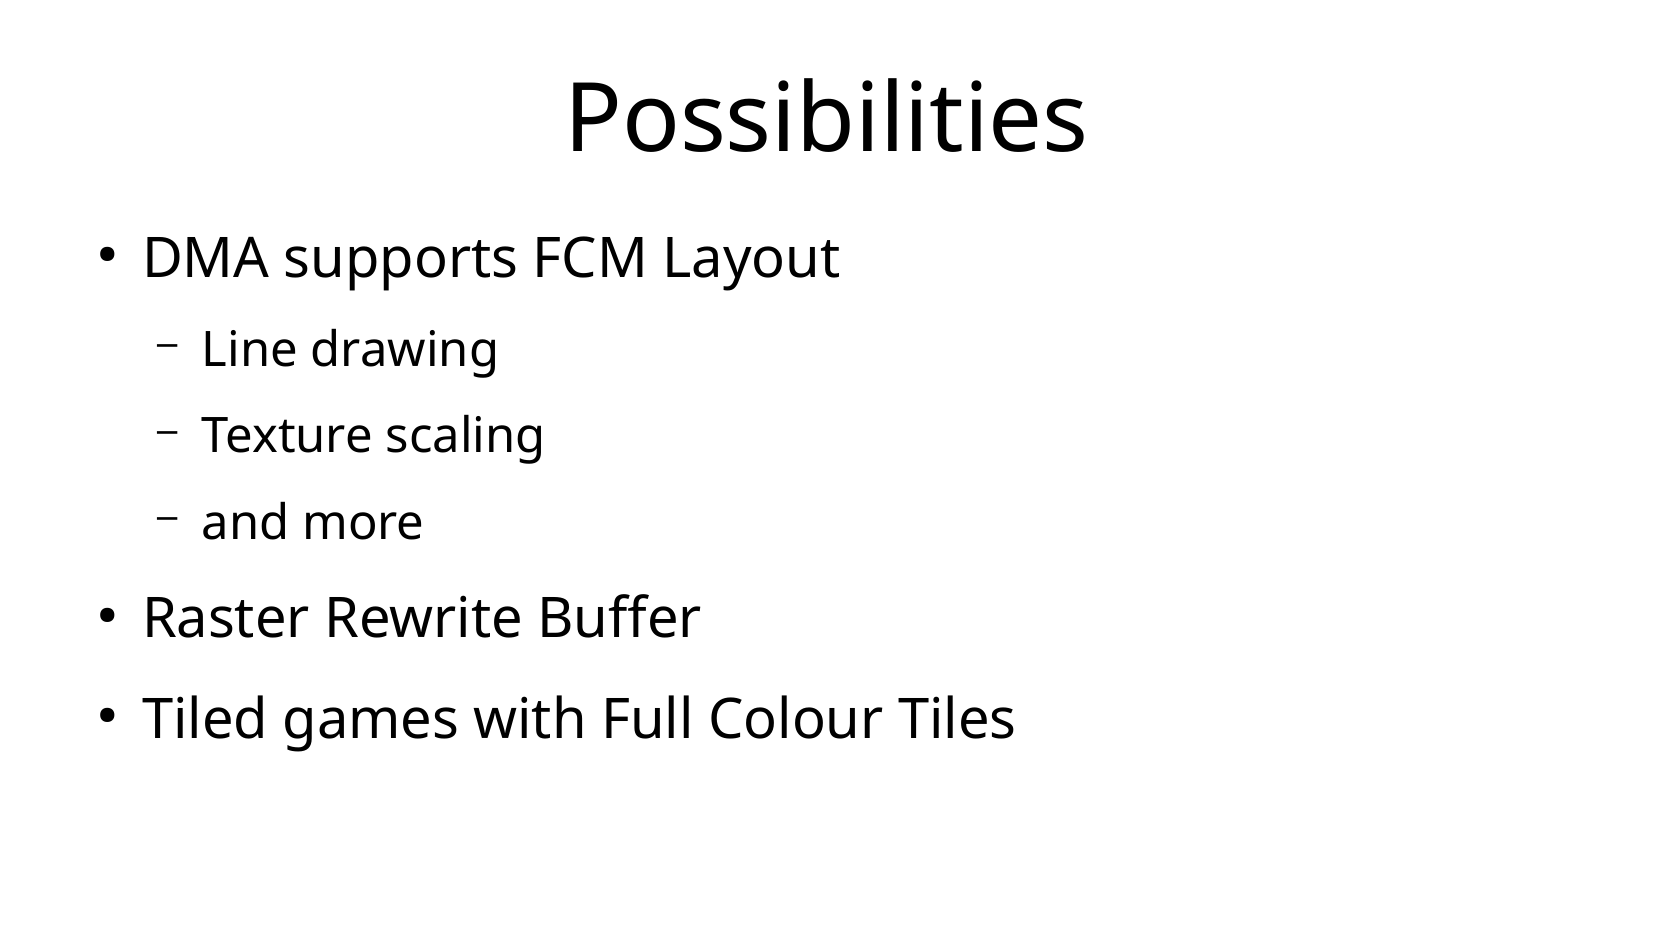

# Possibilities
DMA supports FCM Layout
Line drawing
Texture scaling
and more
Raster Rewrite Buffer
Tiled games with Full Colour Tiles